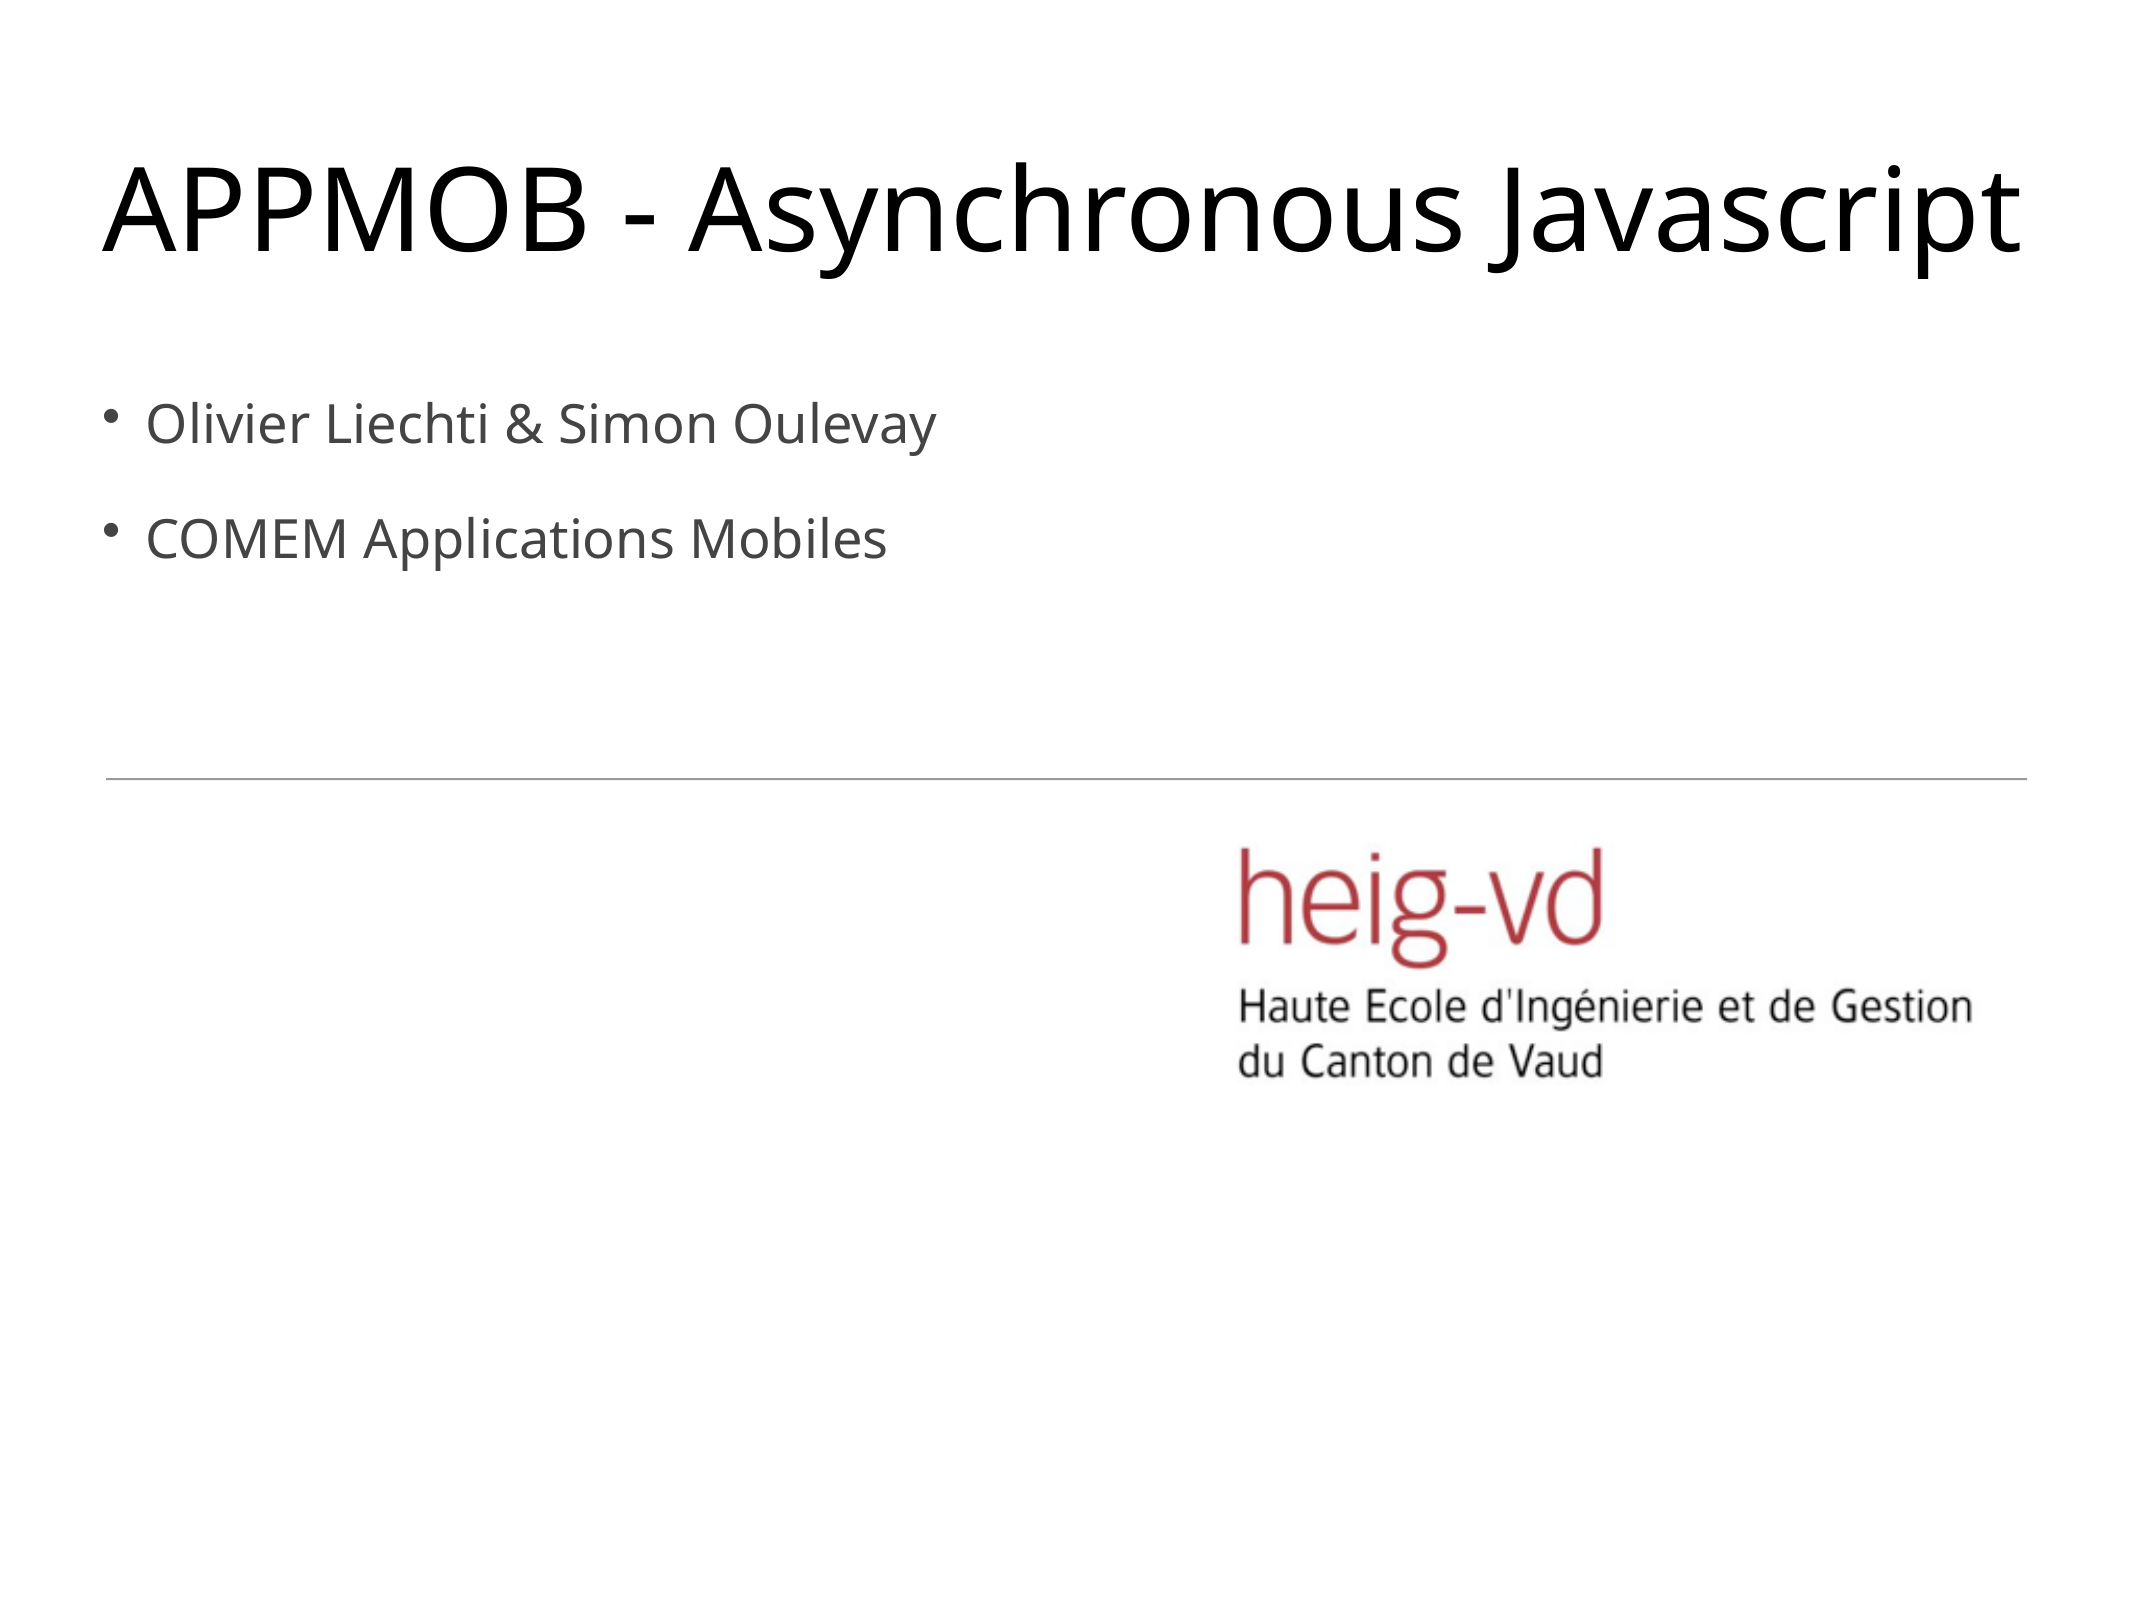

# APPMOB - Asynchronous Javascript
Olivier Liechti & Simon Oulevay
COMEM Applications Mobiles